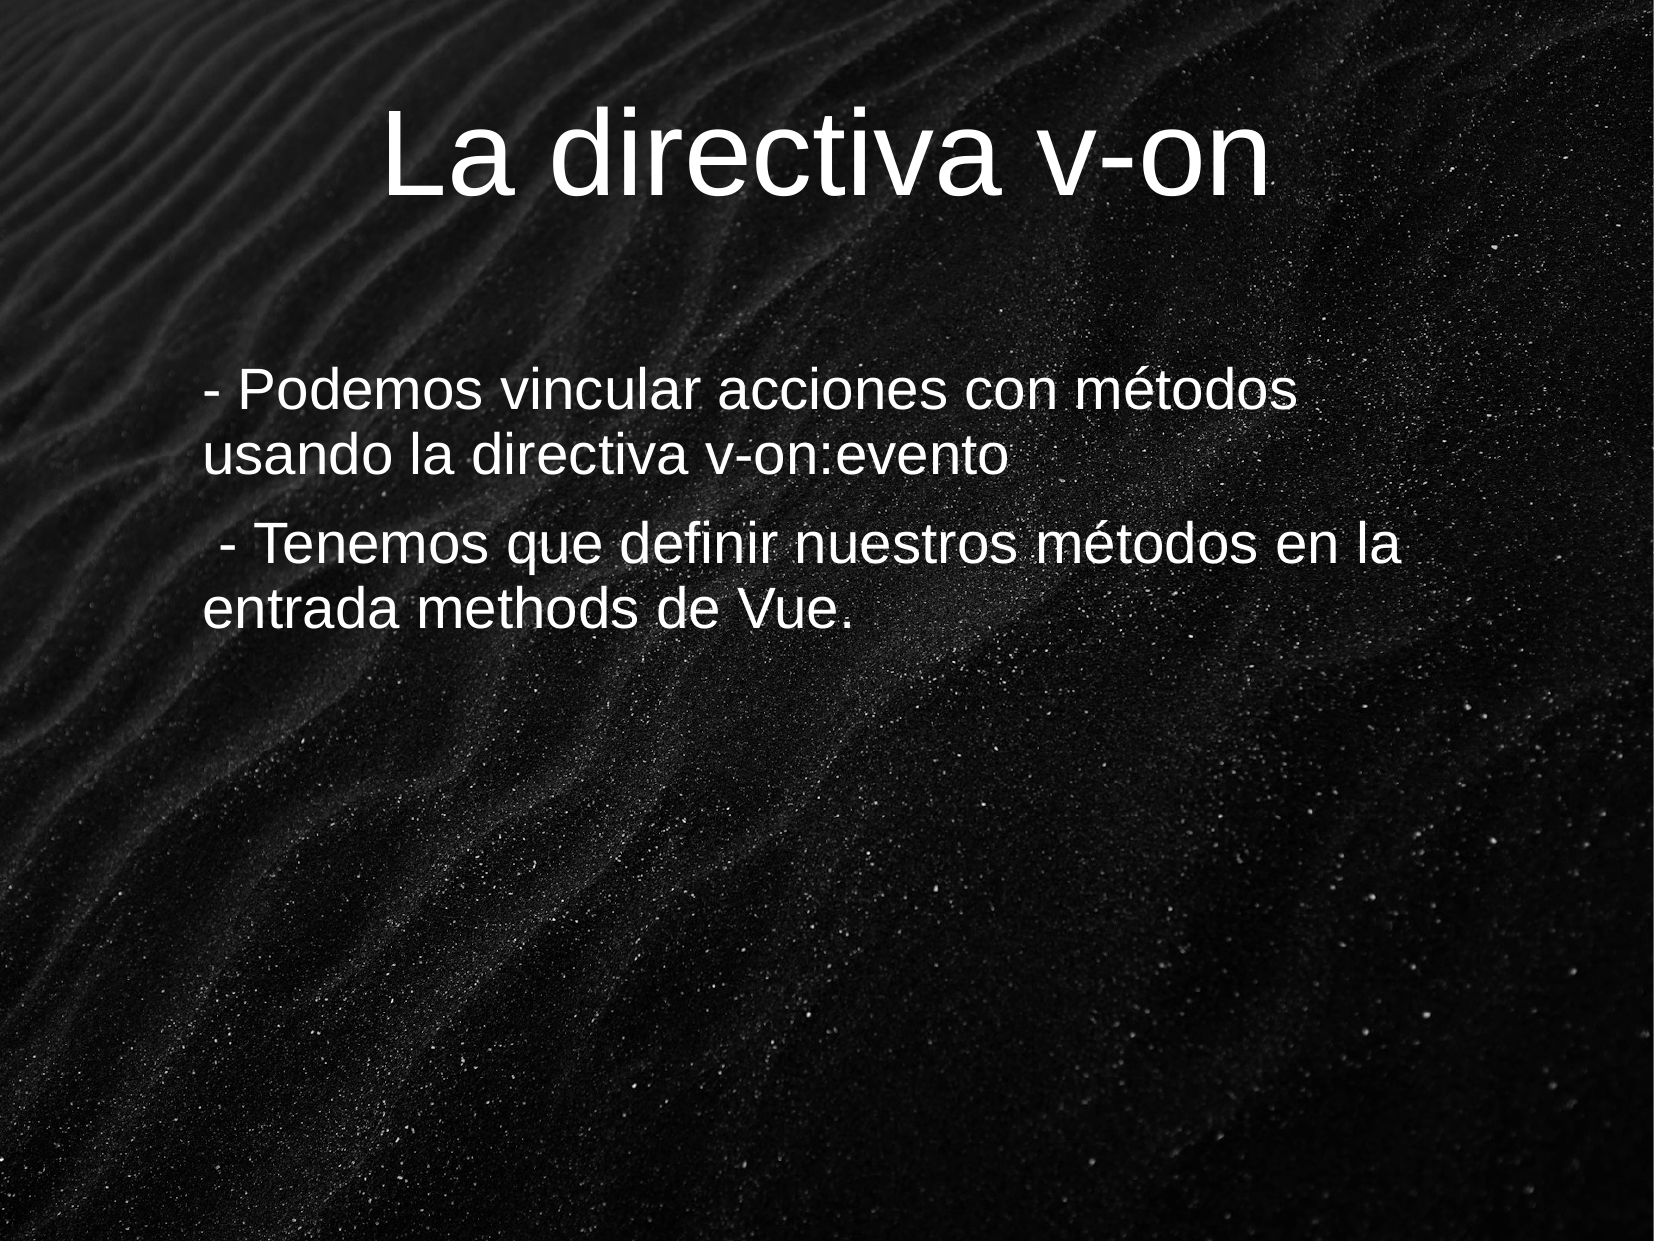

# La directiva v-on
- Podemos vincular acciones con métodos usando la directiva v-on:evento
 - Tenemos que definir nuestros métodos en la entrada methods de Vue.